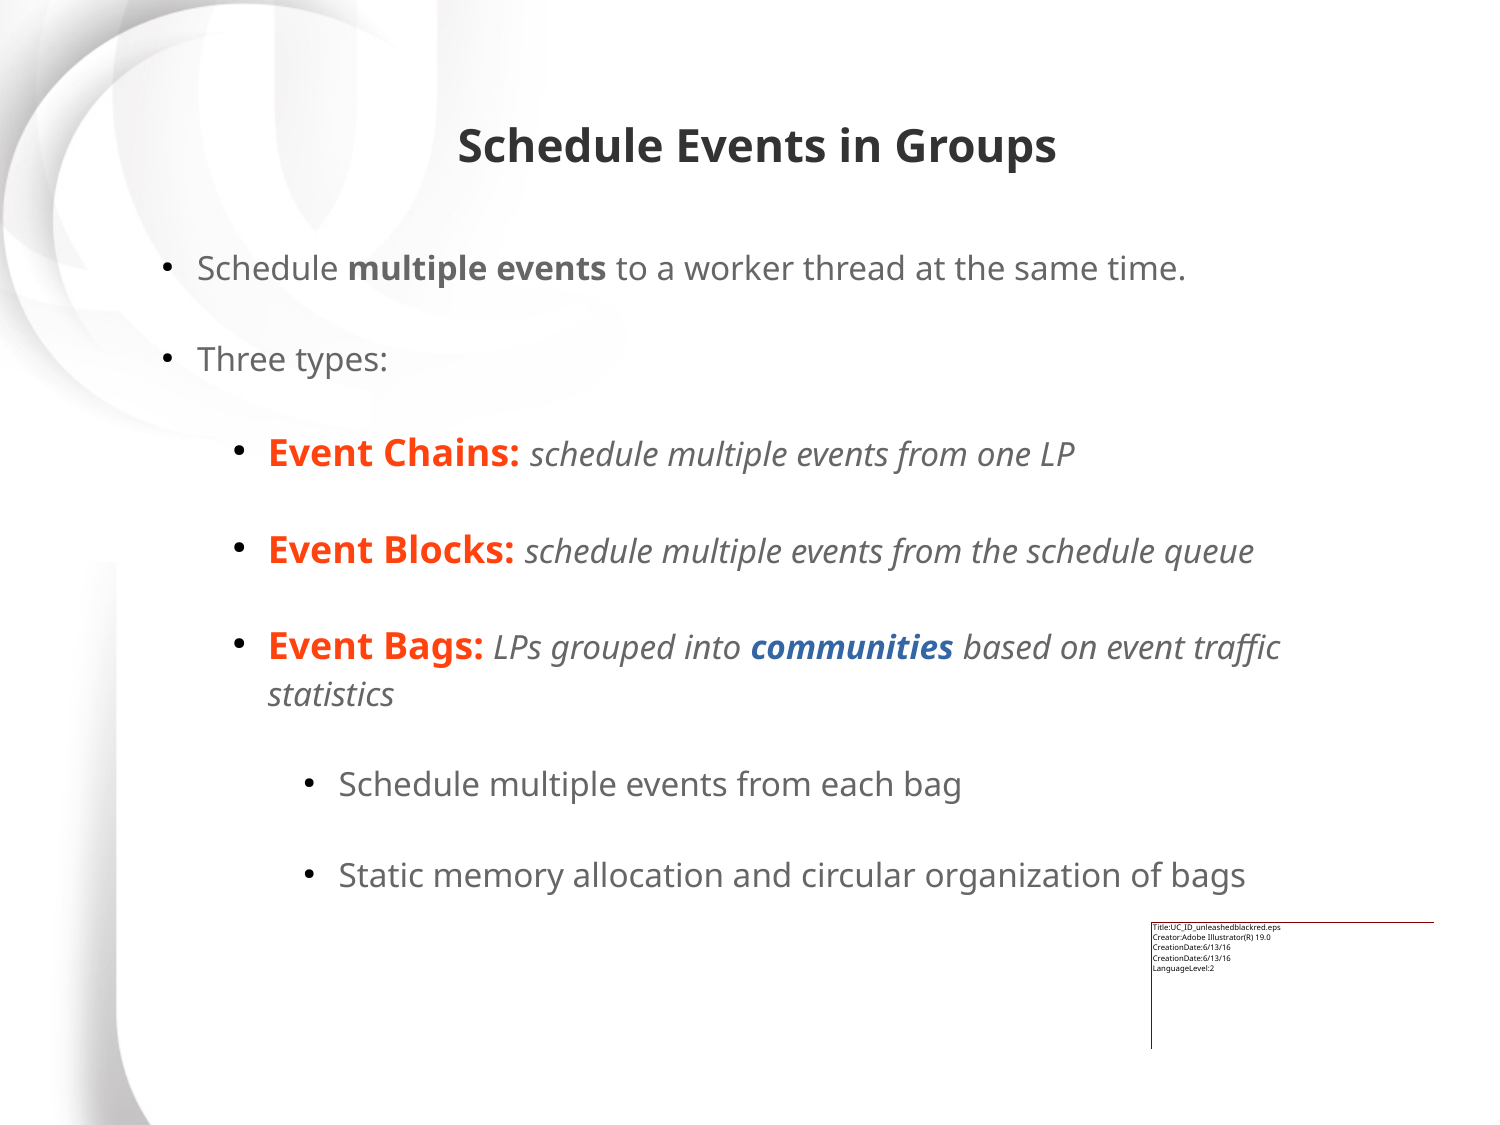

# Schedule Events in Groups
Schedule multiple events to a worker thread at the same time.
Three types:
Event Chains: schedule multiple events from one LP
Event Blocks: schedule multiple events from the schedule queue
Event Bags: LPs grouped into communities based on event traffic statistics
Schedule multiple events from each bag
Static memory allocation and circular organization of bags